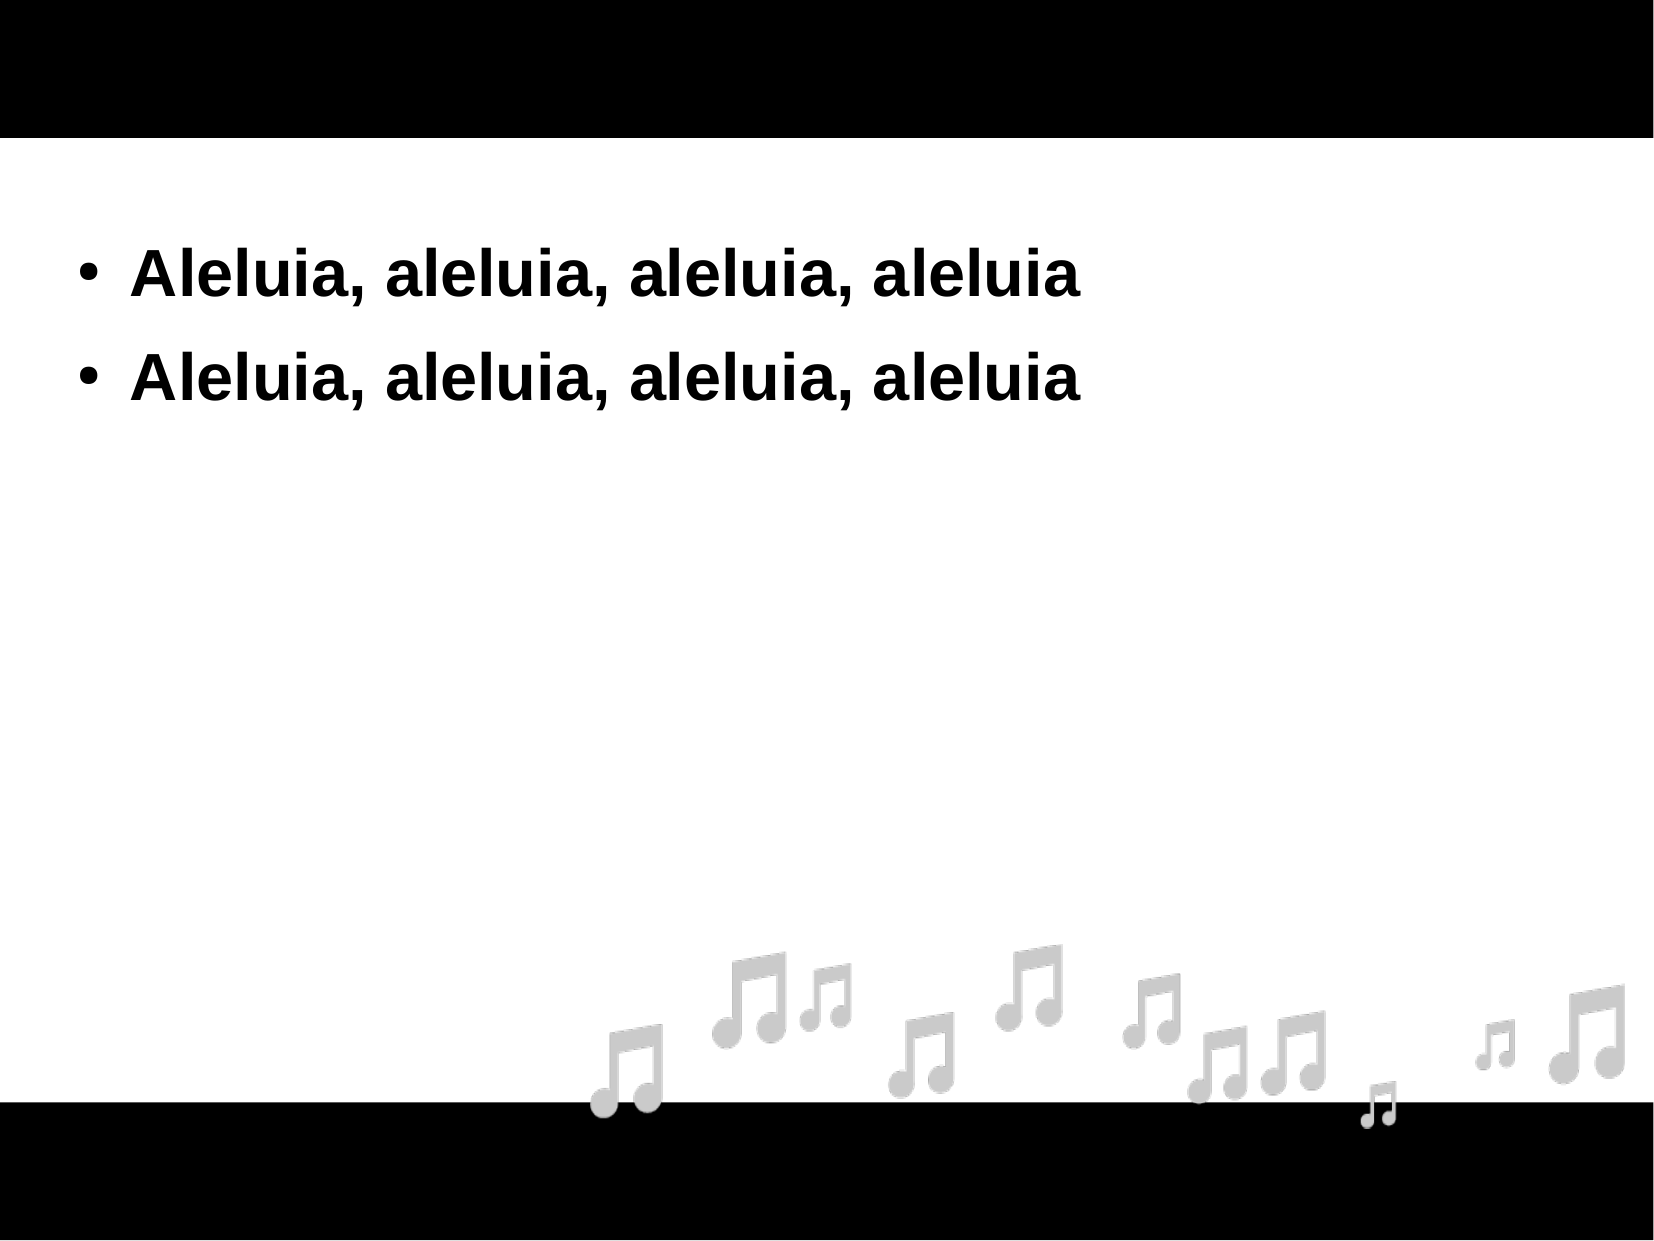

# Aleluia, aleluia, aleluia, aleluia
Aleluia, aleluia, aleluia, aleluia